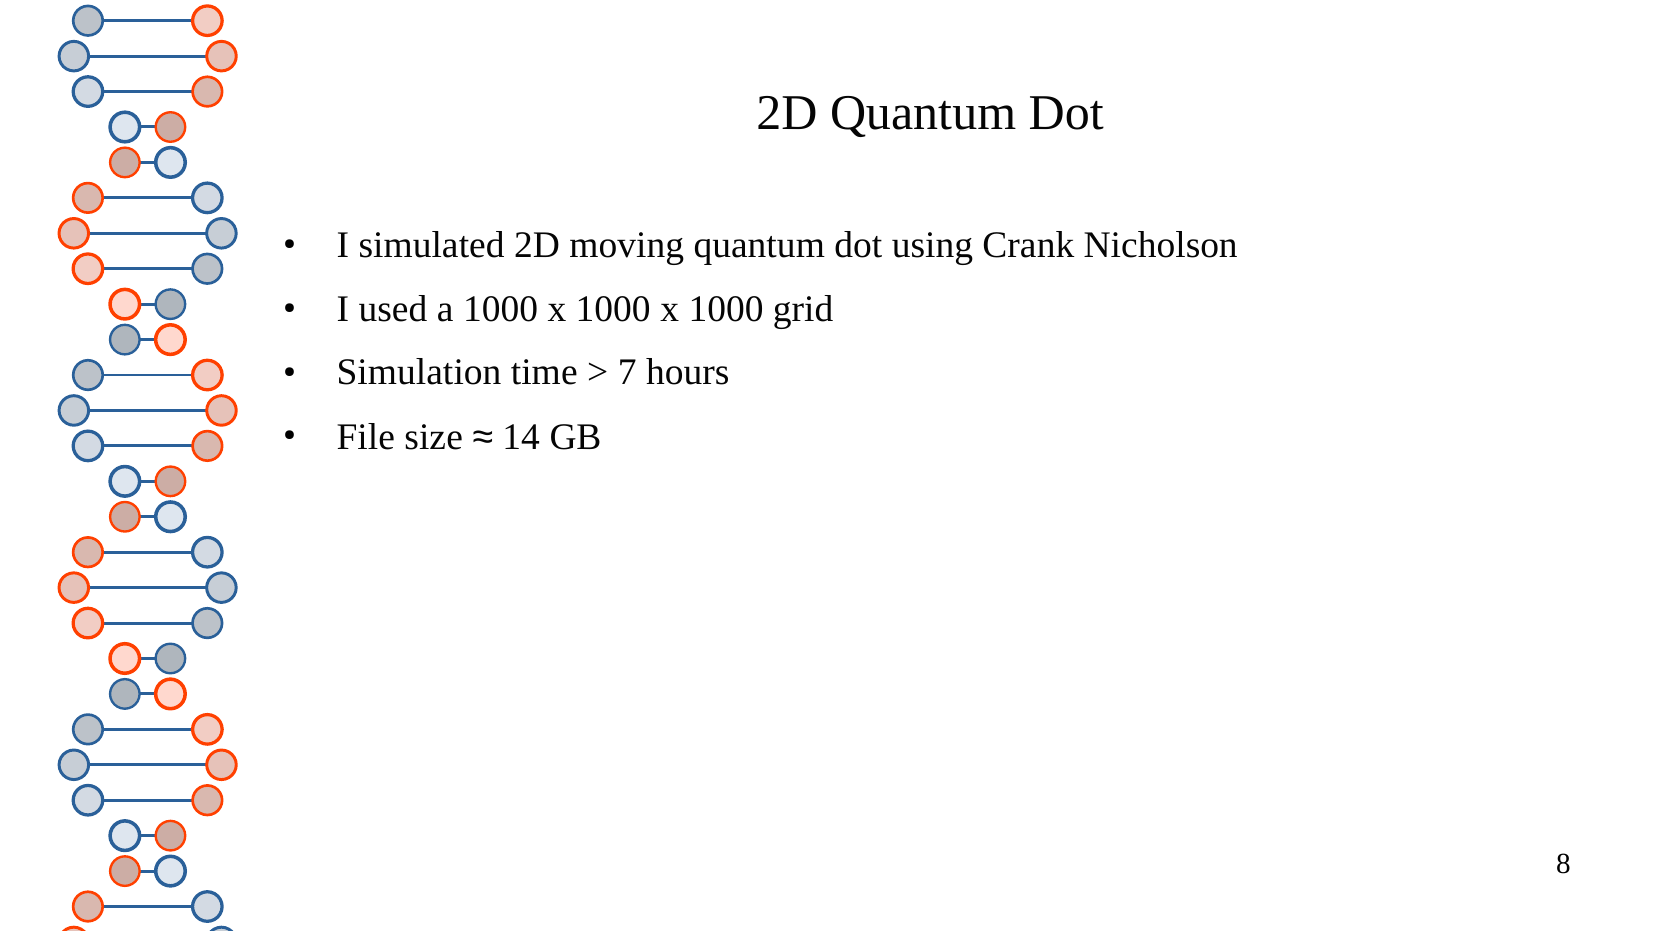

# 2D Quantum Dot
I simulated 2D moving quantum dot using Crank Nicholson
I used a 1000 x 1000 x 1000 grid
Simulation time > 7 hours
File size ≈ 14 GB
8